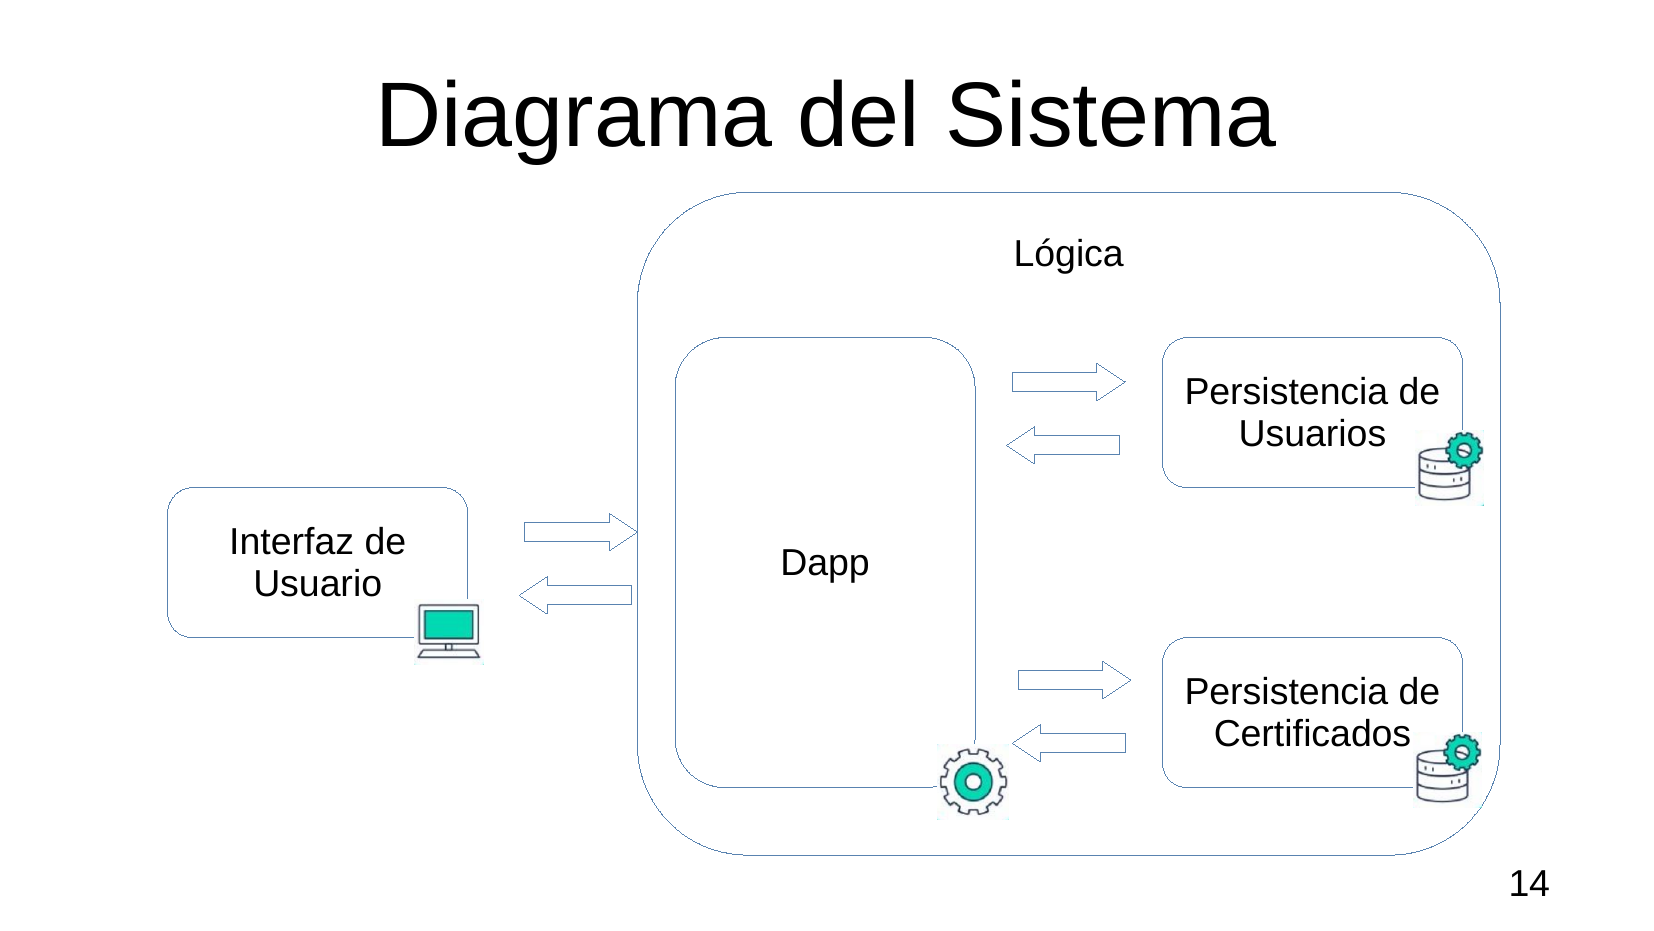

# Diagrama del Sistema
Lógica
Dapp
Persistencia de Usuarios
Interfaz de Usuario
Persistencia de Certificados